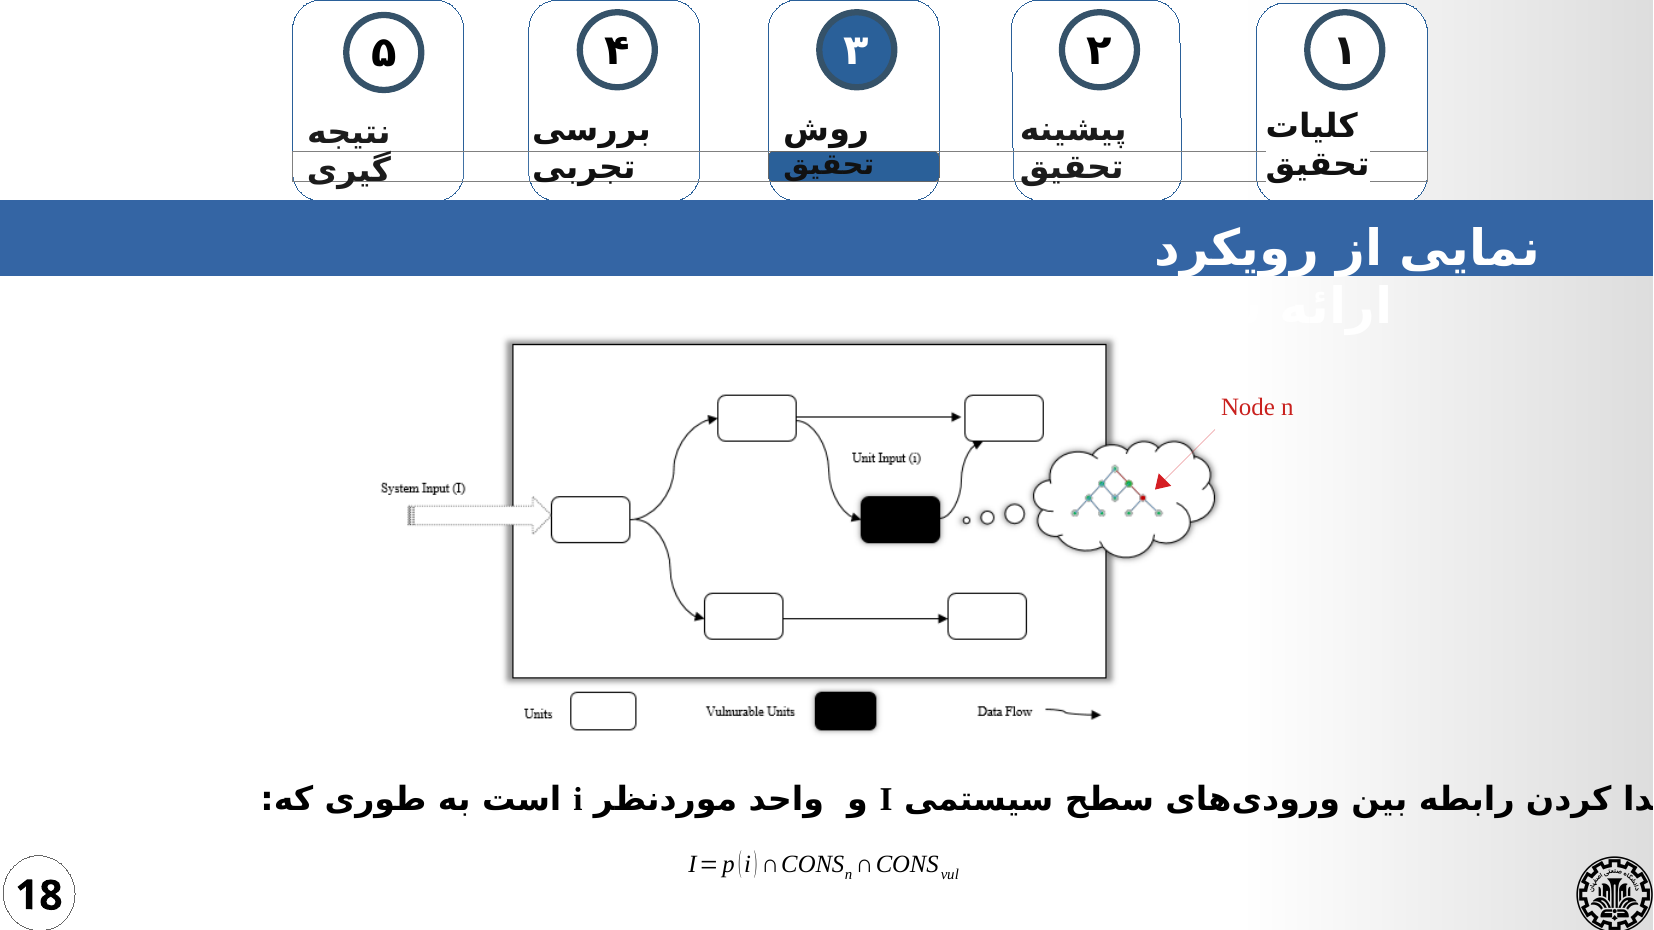

۴
۳
۲
۱
۵
کلیات تحقیق
بررسی تجربی
روش تحقیق
پیشینه تحقیق
نتیجه گیری
نمایی از رویکرد ارائه شده
 Node n
هدف ما پیدا کردن رابطه بین ورودی‌های سطح سیستمی I و واحد موردنظر i است به طوری که:
18